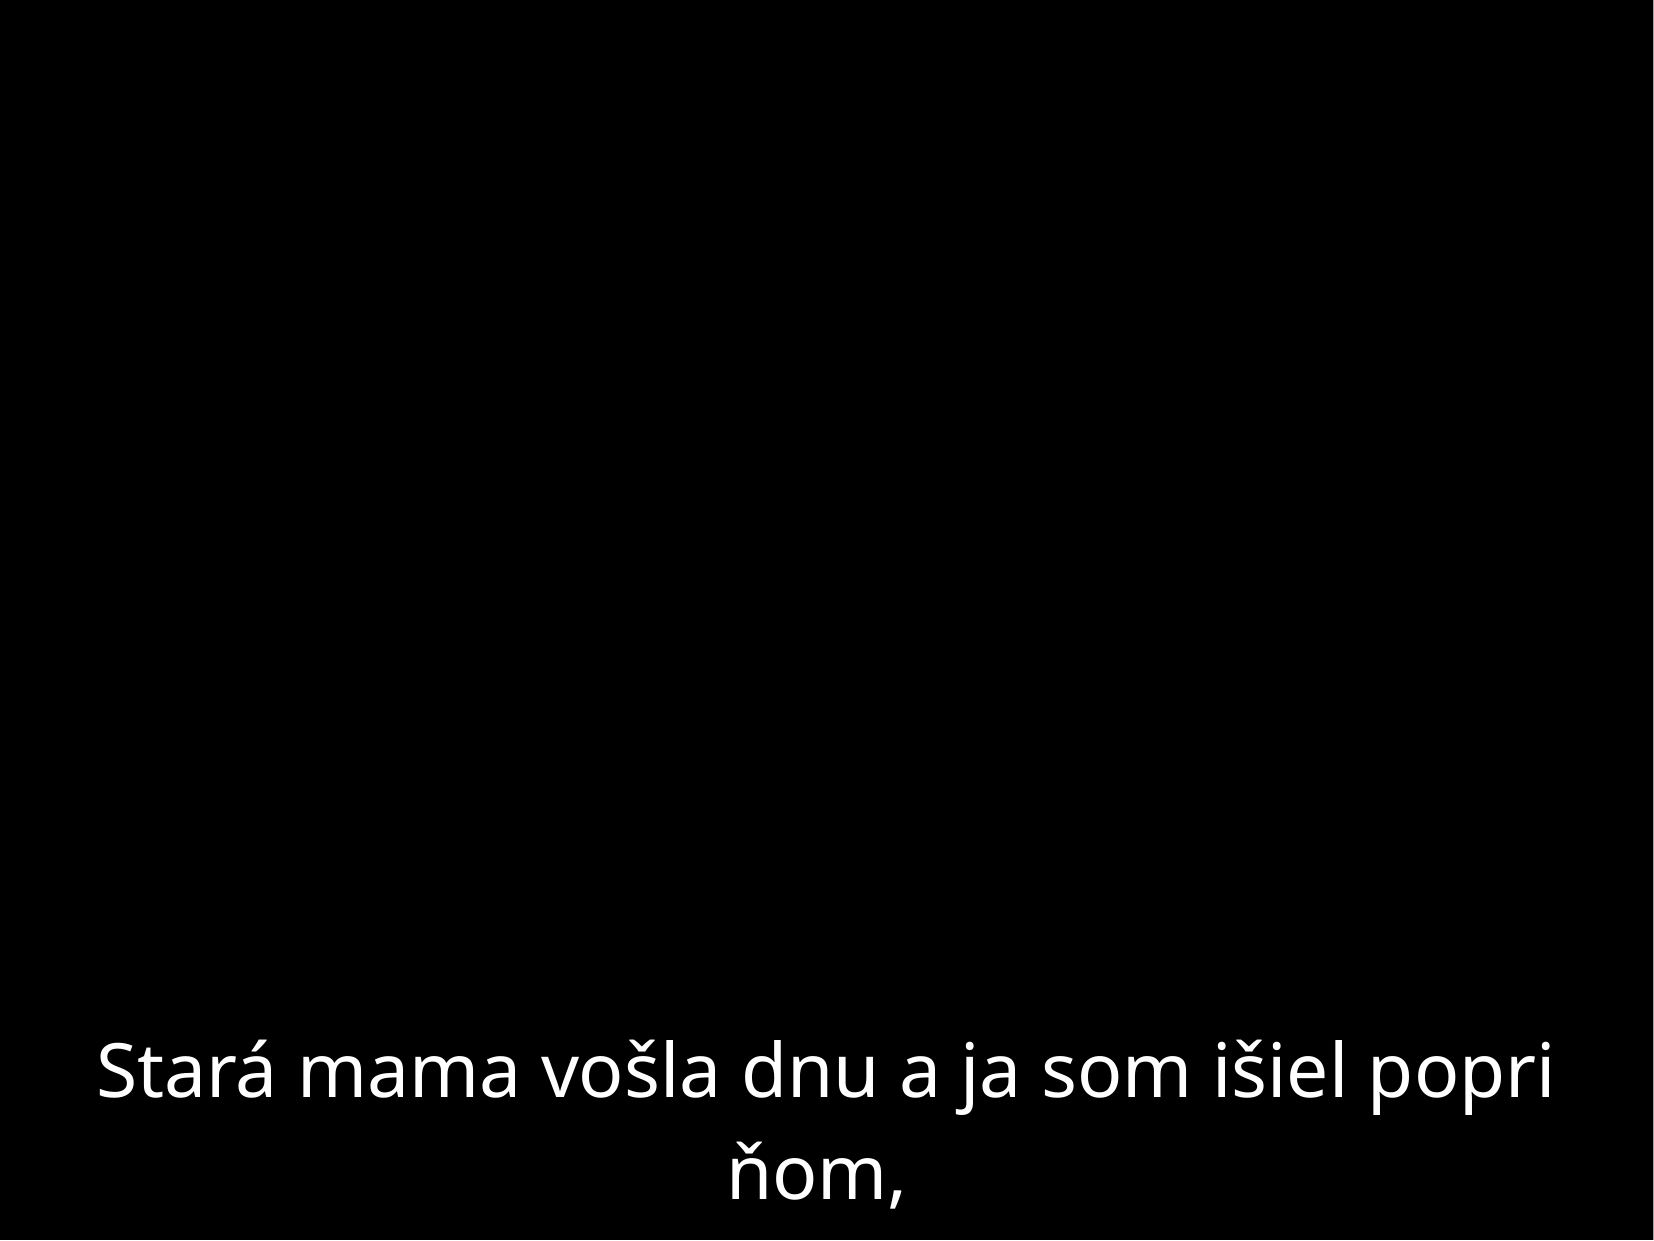

# Stará mama vošla dnu a ja som išiel popri ňom,